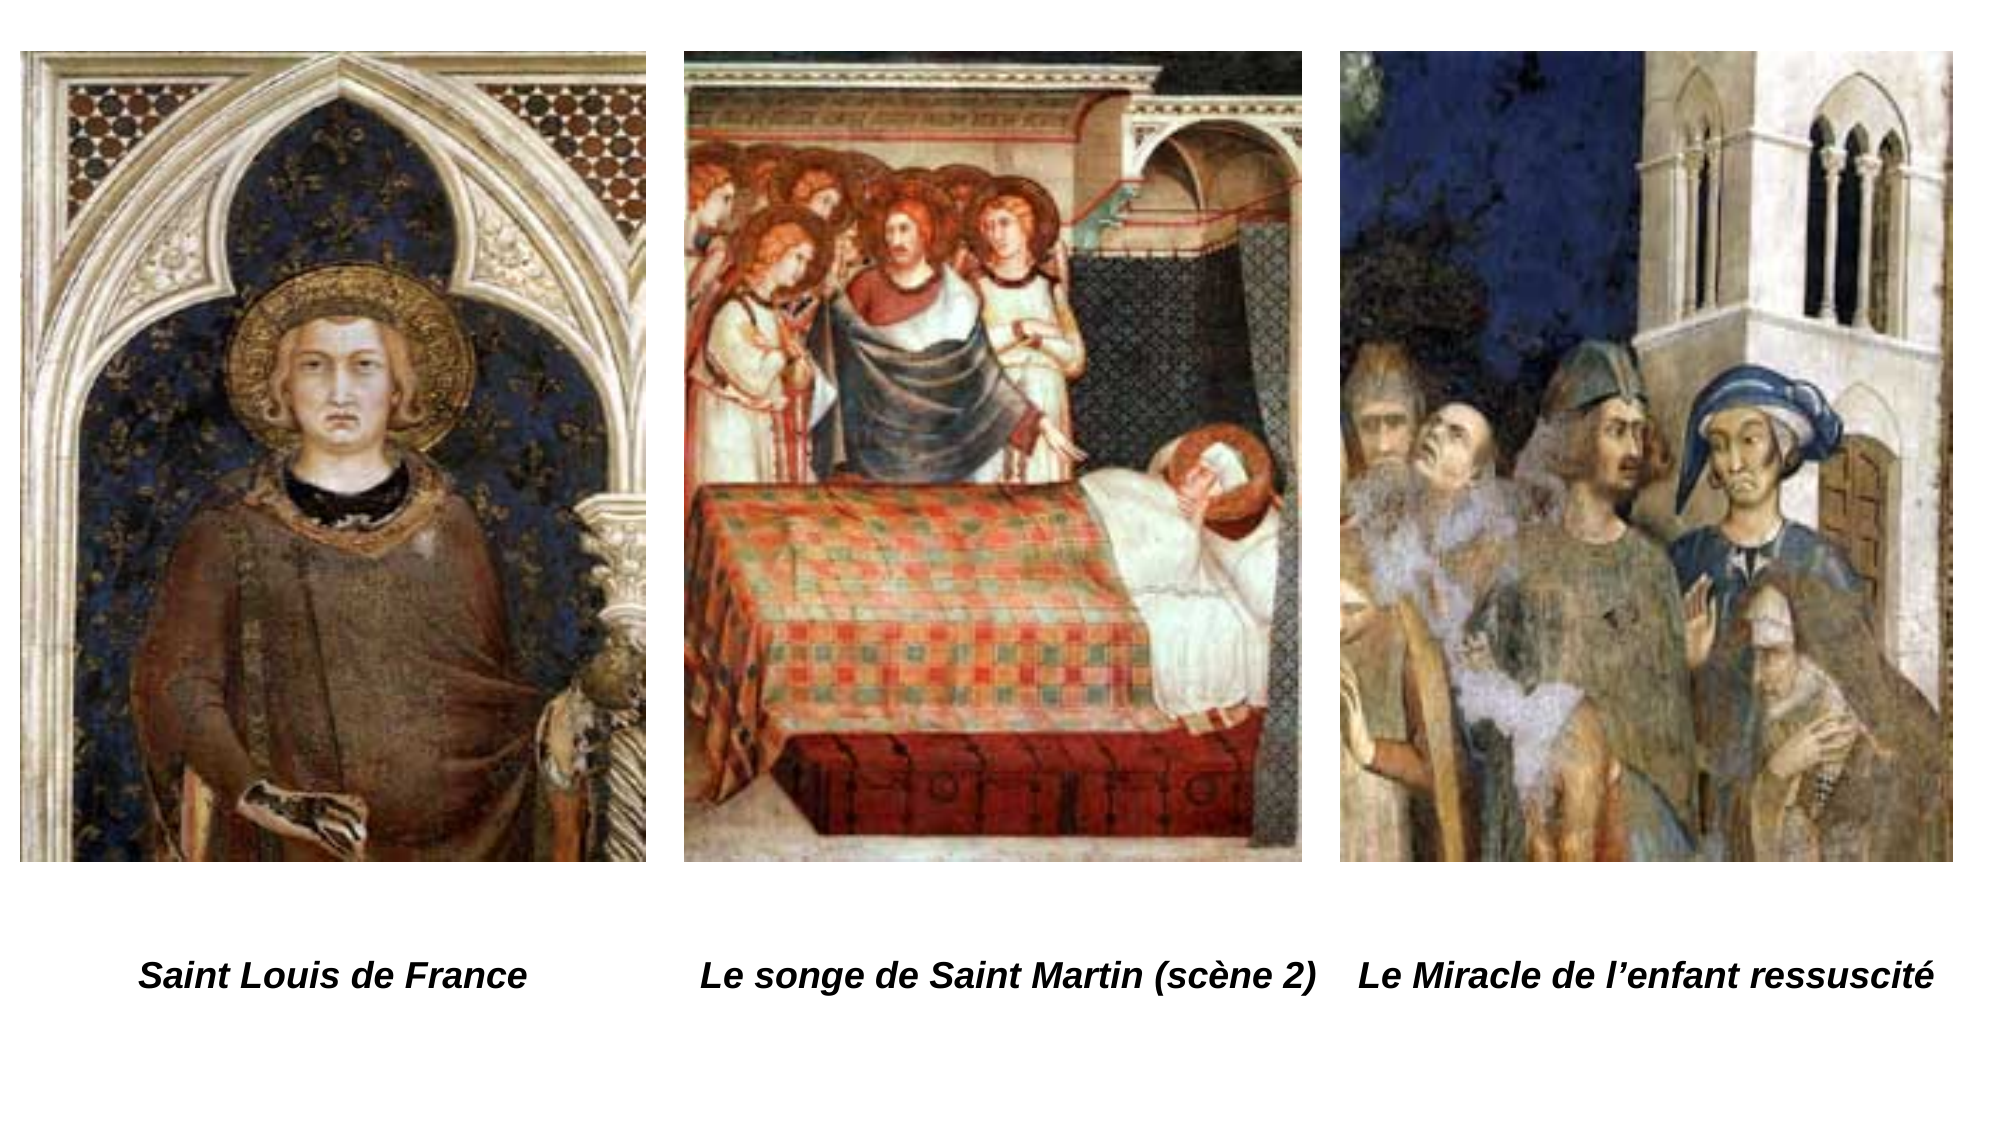

Saint Louis de France
Le songe de Saint Martin (scène 2)
Le Miracle de l’enfant ressuscité